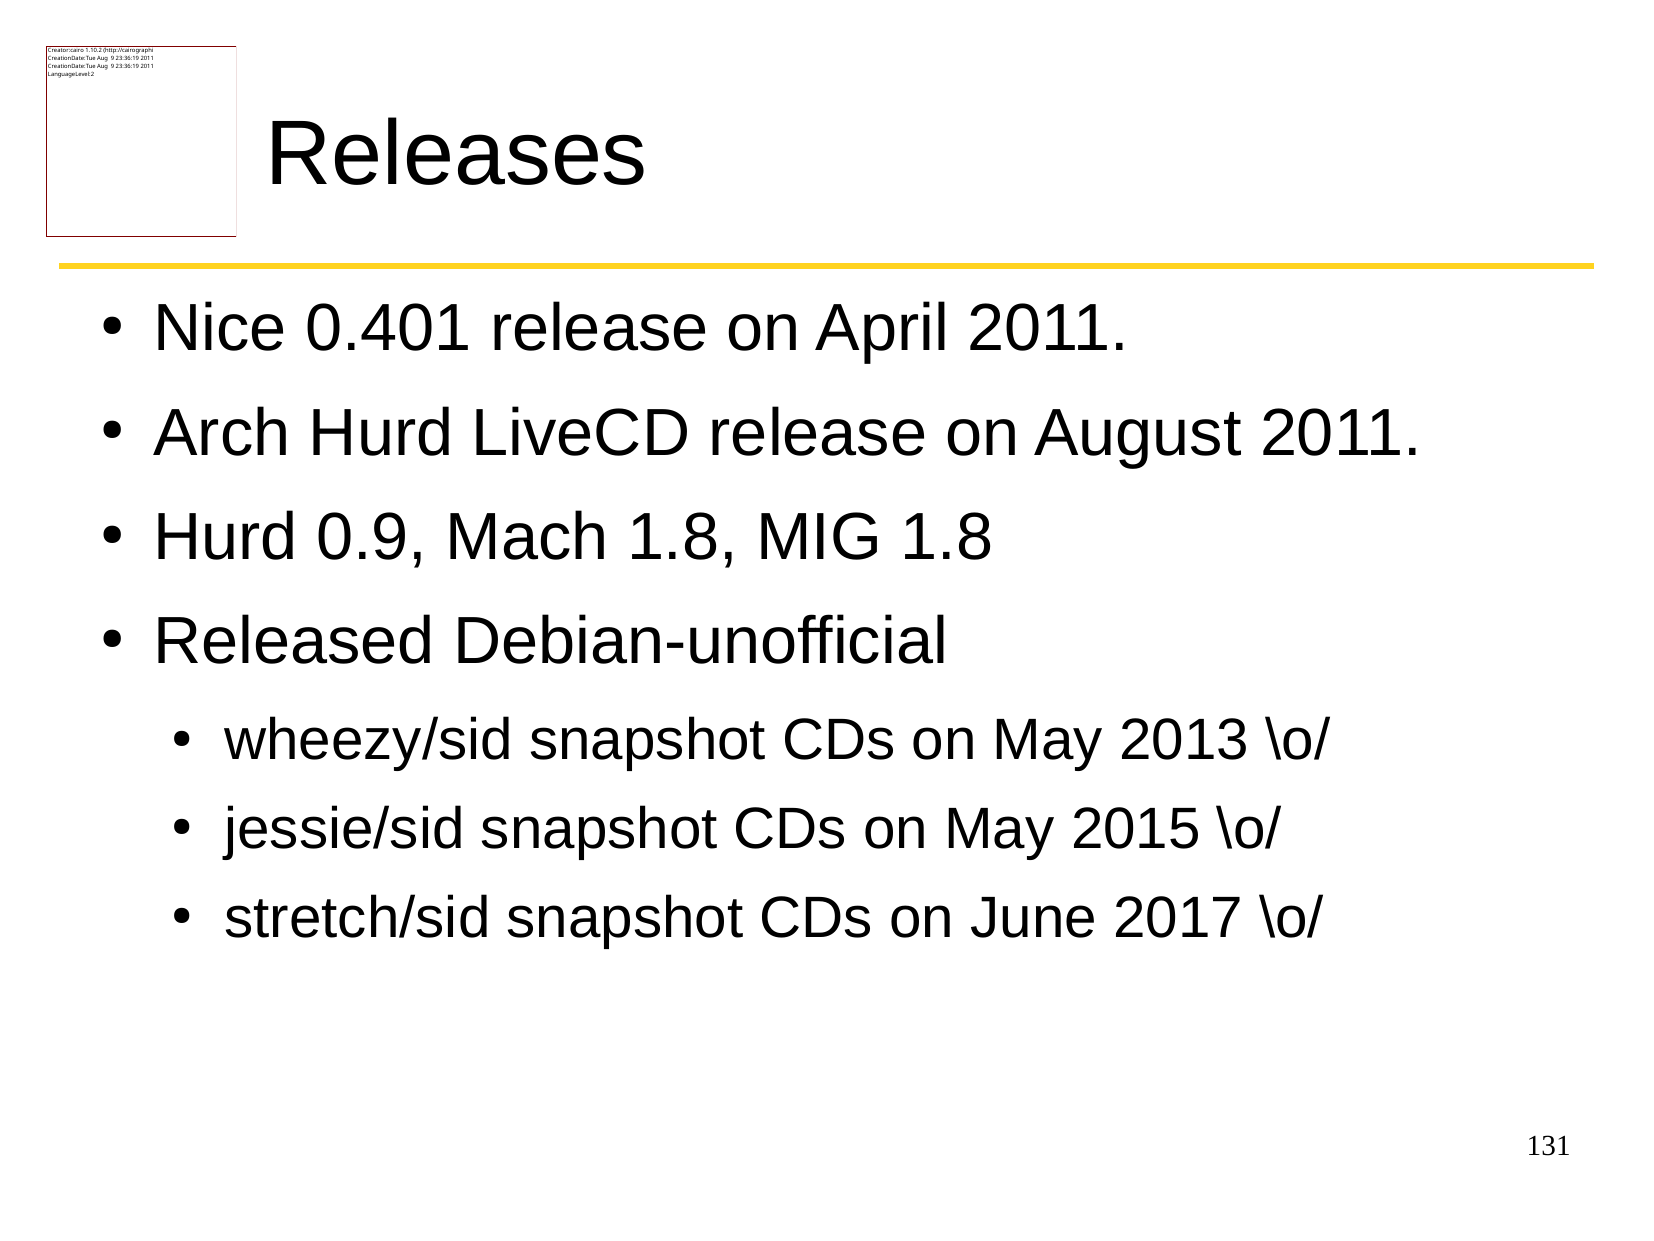

# Releases
Nice 0.401 release on April 2011.
Arch Hurd LiveCD release on August 2011.
Hurd 0.9, Mach 1.8, MIG 1.8
Released Debian-unofficial
wheezy/sid snapshot CDs on May 2013 \o/
jessie/sid snapshot CDs on May 2015 \o/
stretch/sid snapshot CDs on June 2017 \o/
131